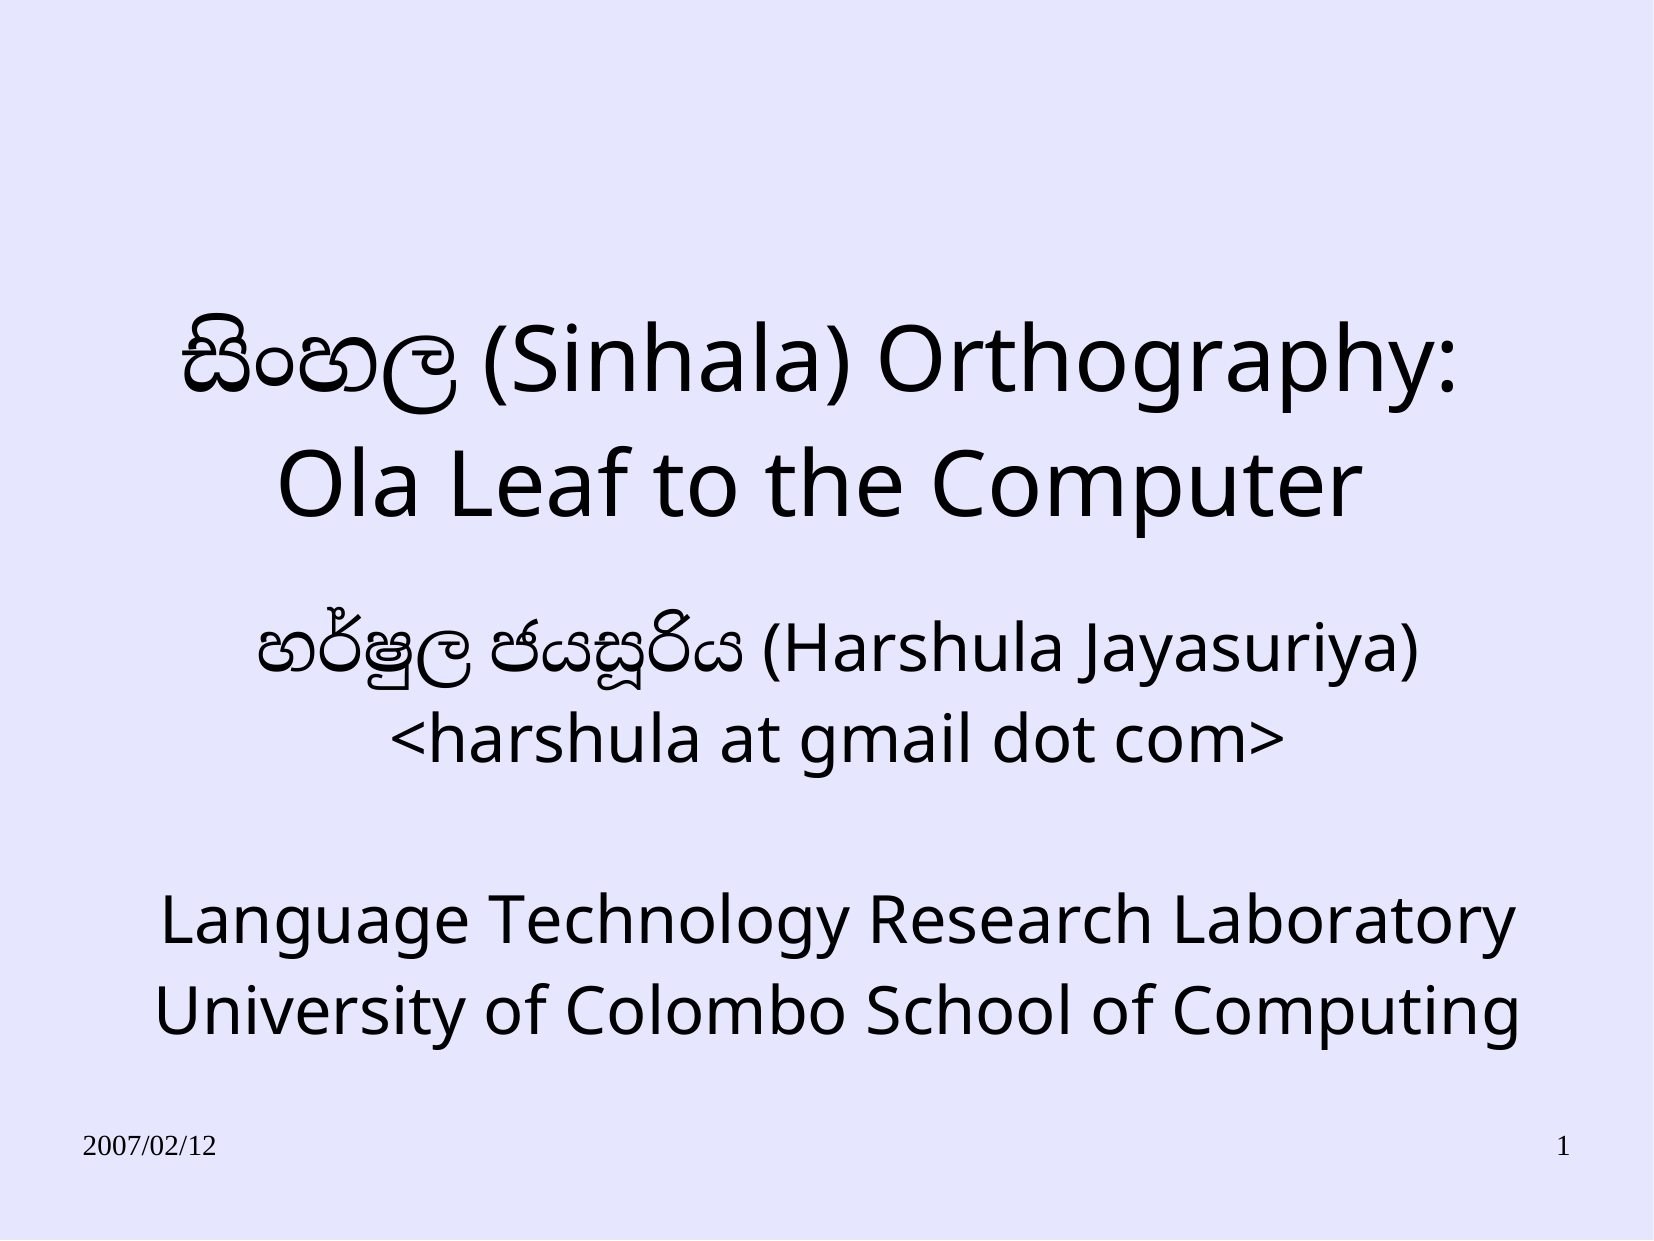

# සිංහල (Sinhala) Orthography: Ola Leaf to the Computer
හර්ෂුල ජයසූරිය (Harshula Jayasuriya)
<harshula at gmail dot com>
Language Technology Research Laboratory
University of Colombo School of Computing
2007/02/12
1